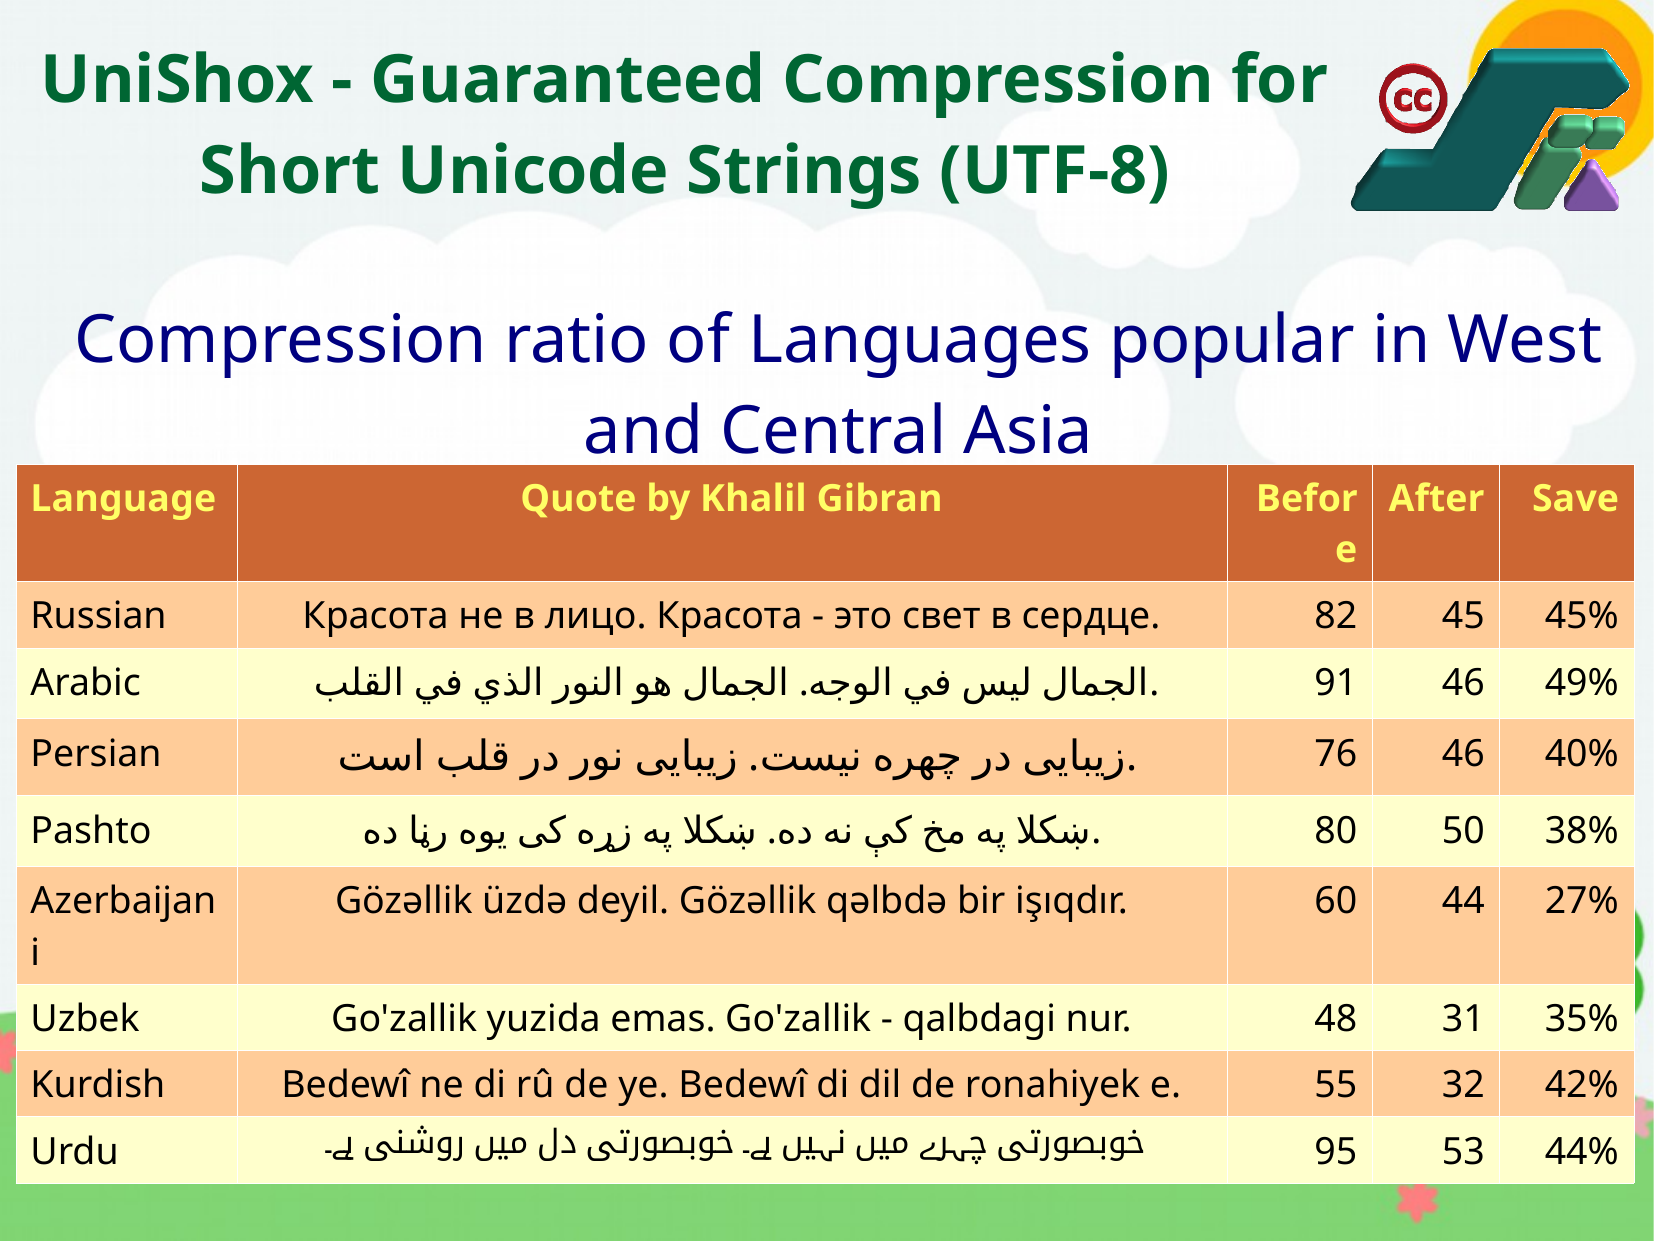

UniShox - Guaranteed Compression for Short Unicode Strings (UTF-8)
Compression ratio of Languages popular in West and Central Asia
| Language | Quote by Khalil Gibran | Before | After | Save |
| --- | --- | --- | --- | --- |
| Russian | Красота не в лицо. Красота - это свет в сердце. | 82 | 45 | 45% |
| Arabic | الجمال ليس في الوجه. الجمال هو النور الذي في القلب. | 91 | 46 | 49% |
| Persian | زیبایی در چهره نیست. زیبایی نور در قلب است. | 76 | 46 | 40% |
| Pashto | ښکلا په مخ کې نه ده. ښکلا په زړه کی یوه رڼا ده. | 80 | 50 | 38% |
| Azerbaijani | Gözəllik üzdə deyil. Gözəllik qəlbdə bir işıqdır. | 60 | 44 | 27% |
| Uzbek | Go'zallik yuzida emas. Go'zallik - qalbdagi nur. | 48 | 31 | 35% |
| Kurdish | Bedewî ne di rû de ye. Bedewî di dil de ronahiyek e. | 55 | 32 | 42% |
| Urdu | خوبصورتی چہرے میں نہیں ہے۔ خوبصورتی دل میں روشنی ہے۔ | 95 | 53 | 44% |